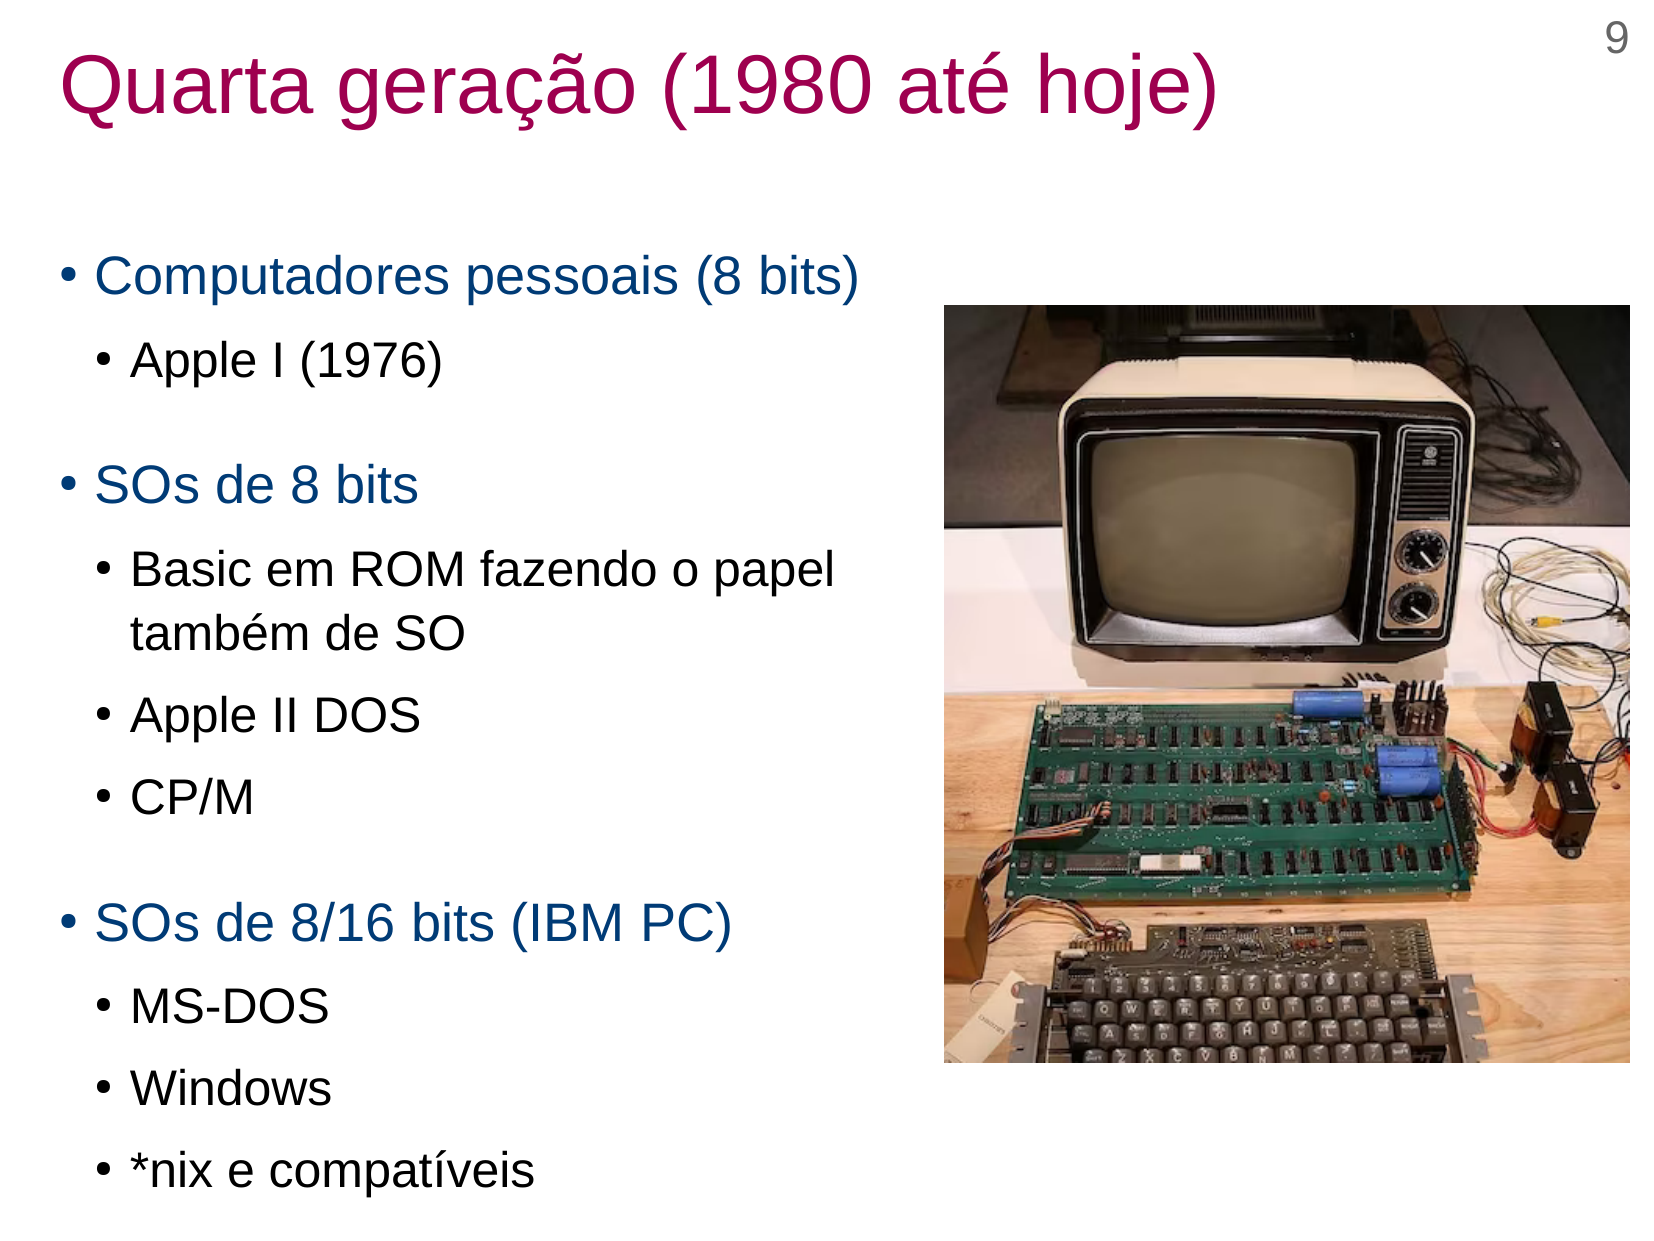

9
# Quarta geração (1980 até hoje)
Computadores pessoais (8 bits)
Apple I (1976)
SOs de 8 bits
Basic em ROM fazendo o papel também de SO
Apple II DOS
CP/M
SOs de 8/16 bits (IBM PC)
MS-DOS
Windows
*nix e compatíveis